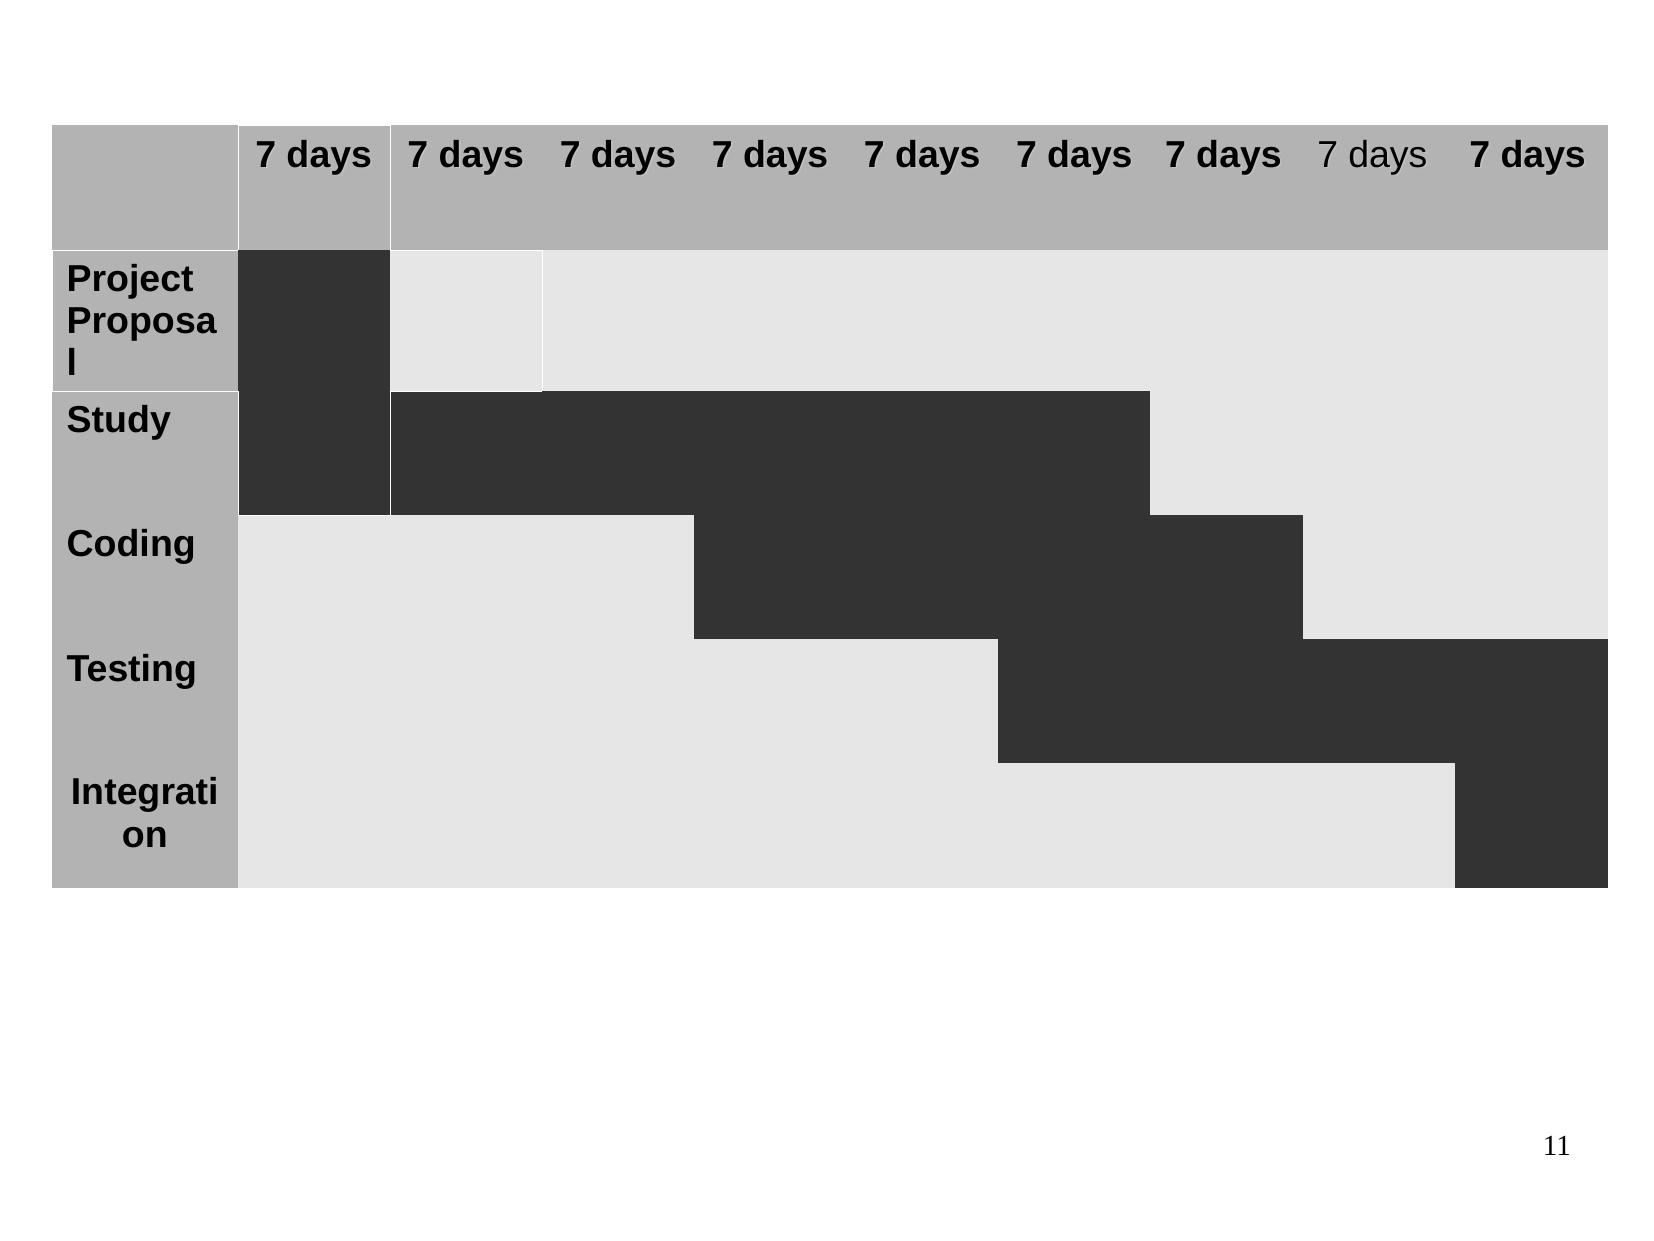

| | 7 days | 7 days | 7 days | 7 days | 7 days | 7 days | 7 days | 7 days | 7 days |
| --- | --- | --- | --- | --- | --- | --- | --- | --- | --- |
| Project Proposal | | | | | | | | | |
| Study | | | | | | | | | |
| Coding | | | | | | | | | |
| Testing | | | | | | | | | |
| Integration | | | | | | | | | |
11